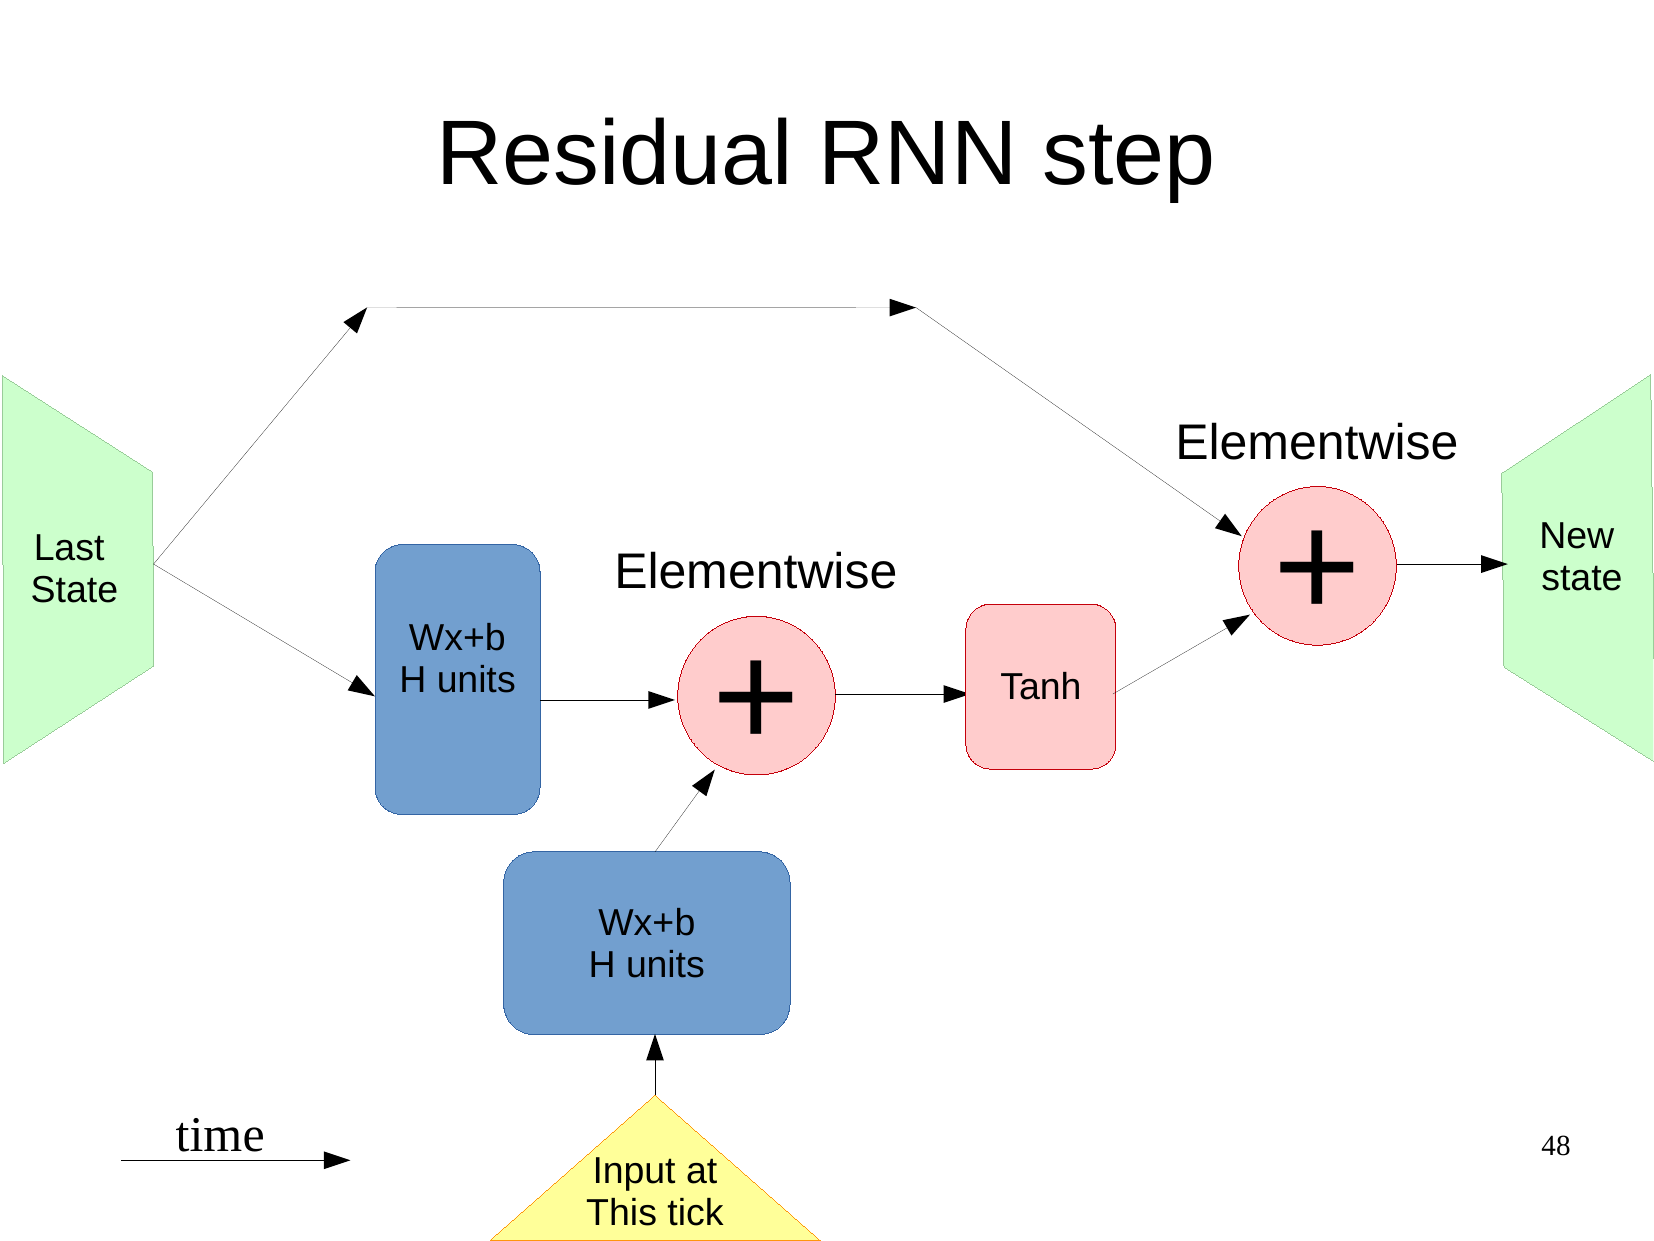

# Residual RNN step
Elementwise
+
New
state
Last
 State
Elementwise
Wx+b
H units
Tanh
+
Wx+b
H units
Input at
This tick
time
48